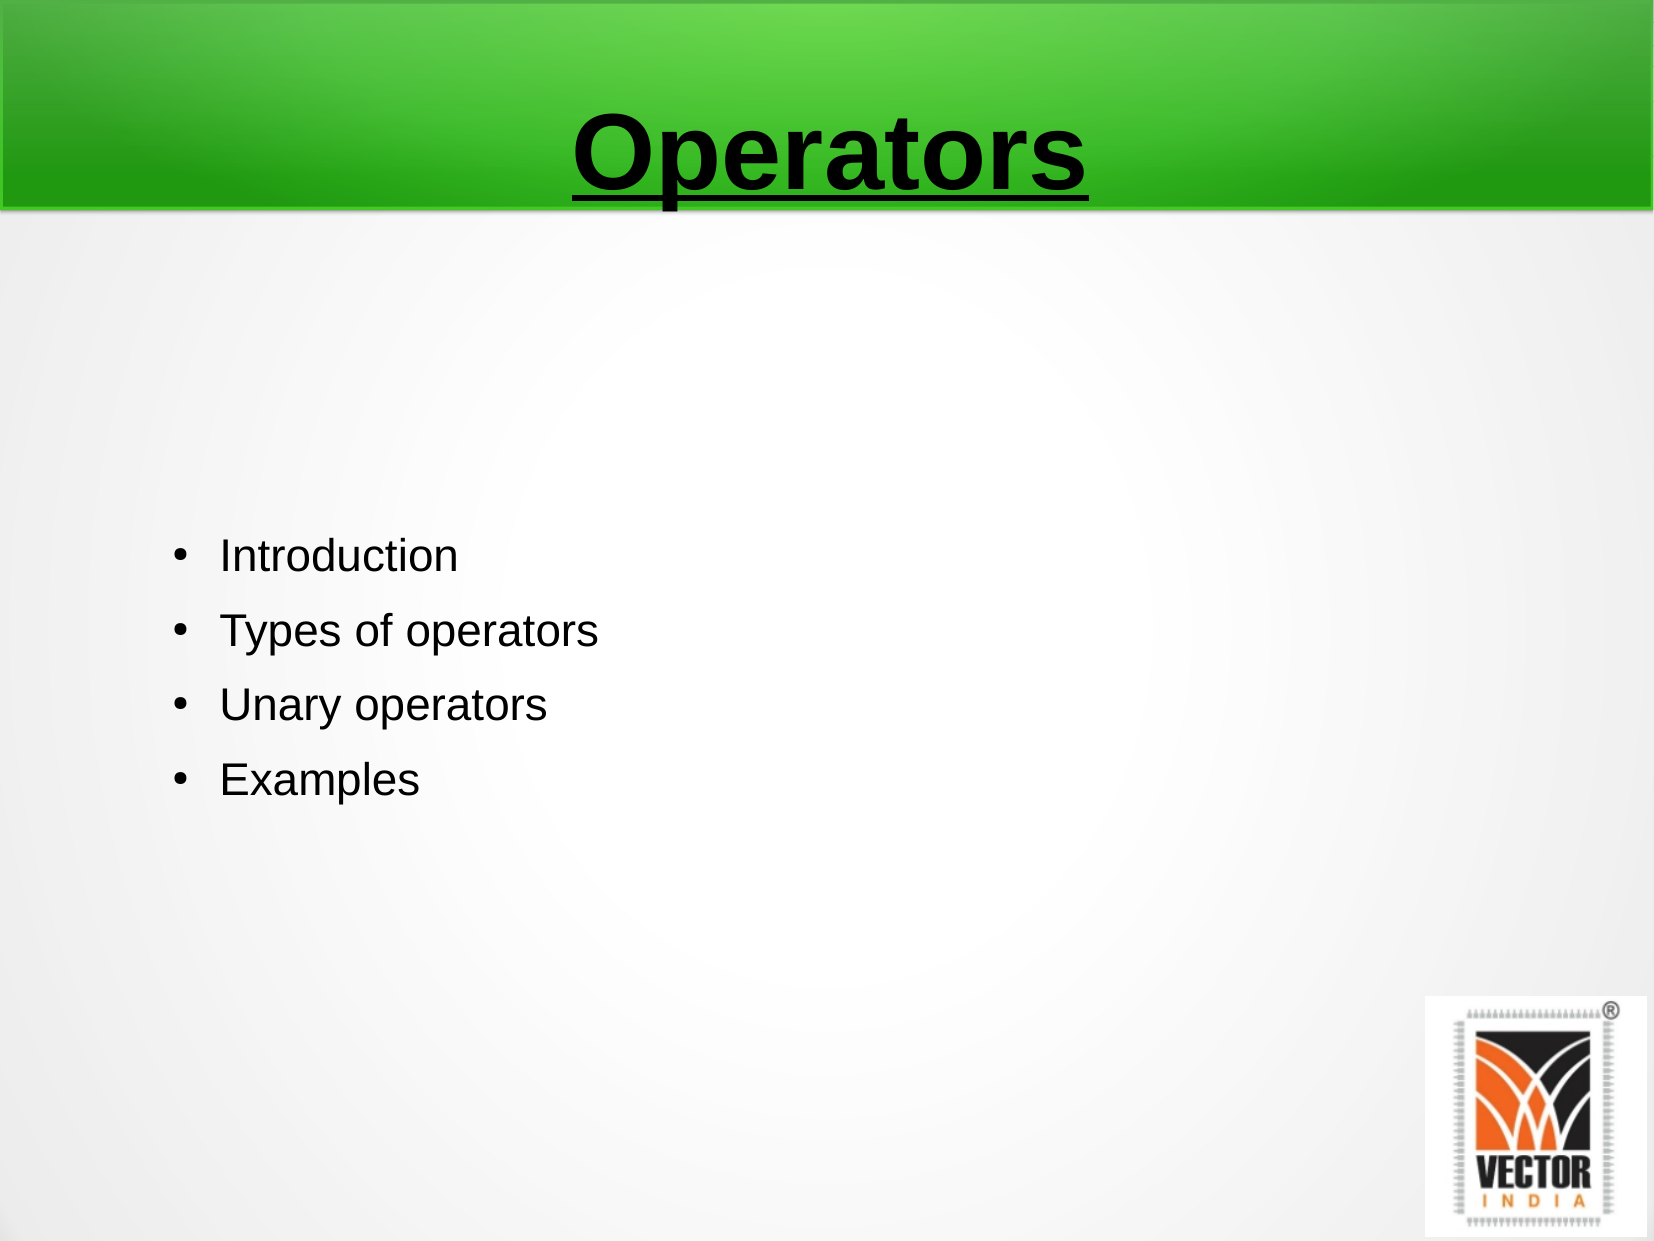

# Operators
Introduction
Types of operators
Unary operators
Examples